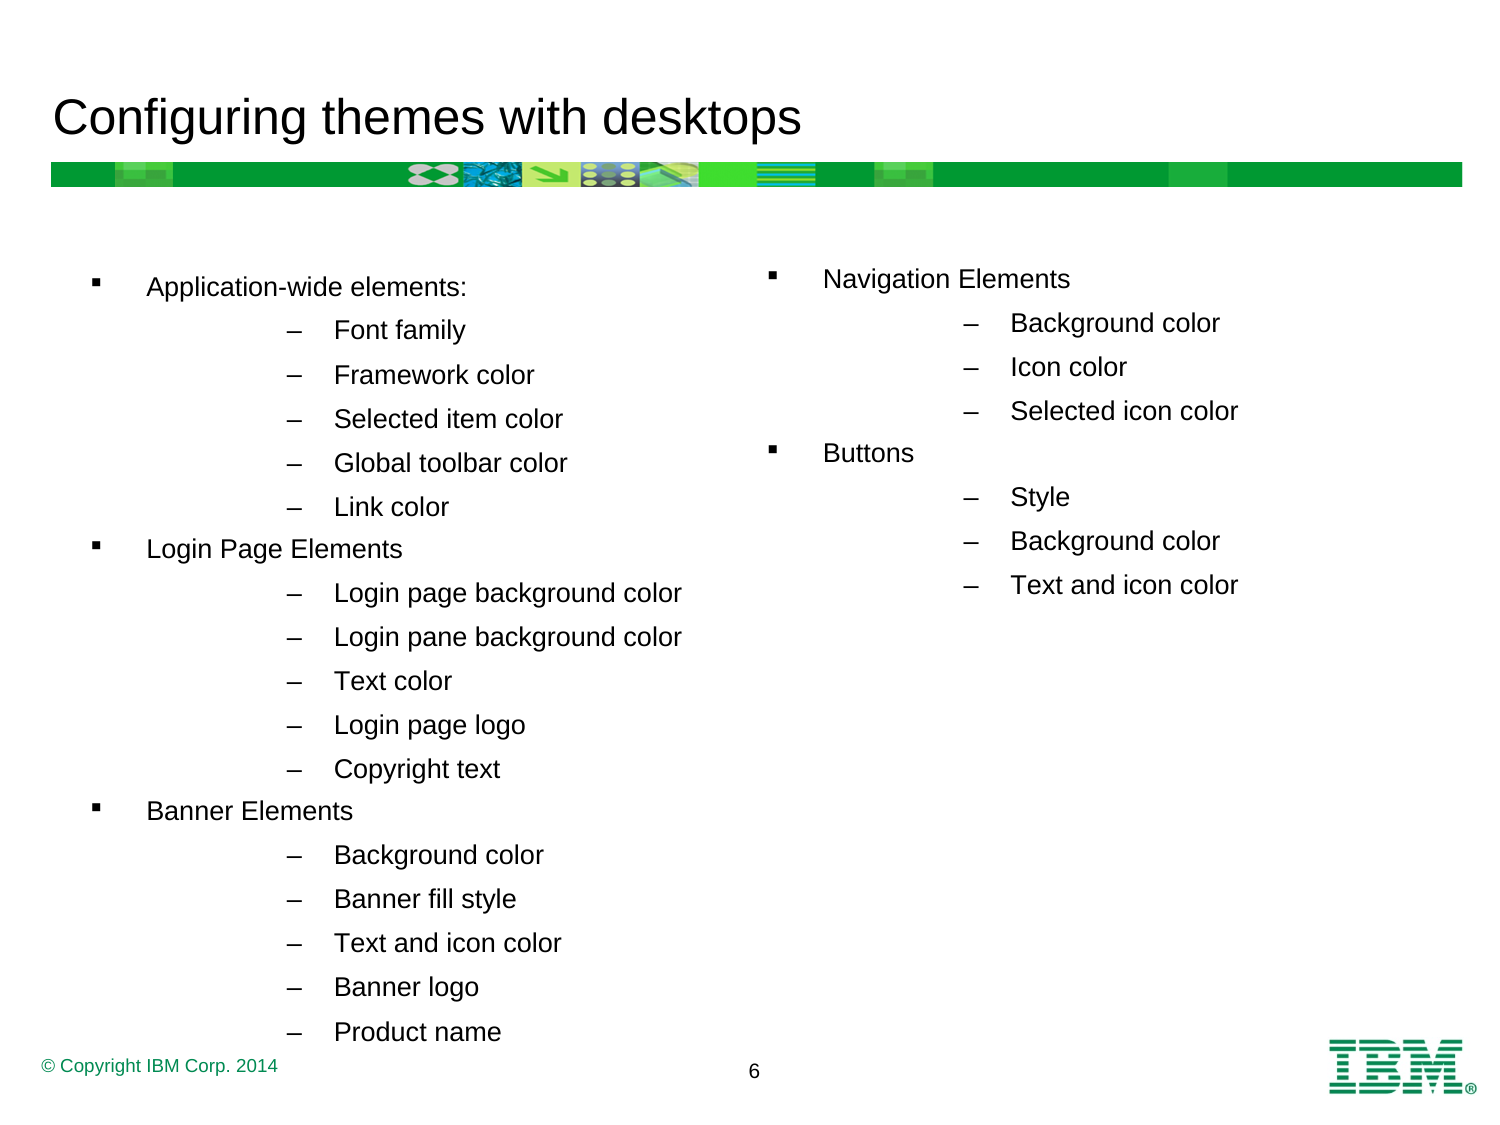

# Configuring themes with desktops
Application-wide elements:
Font family
Framework color
Selected item color
Global toolbar color
Link color
Login Page Elements
Login page background color
Login pane background color
Text color
Login page logo
Copyright text
Banner Elements
Background color
Banner fill style
Text and icon color
Banner logo
Product name
Navigation Elements
Background color
Icon color
Selected icon color
Buttons
Style
Background color
Text and icon color
6